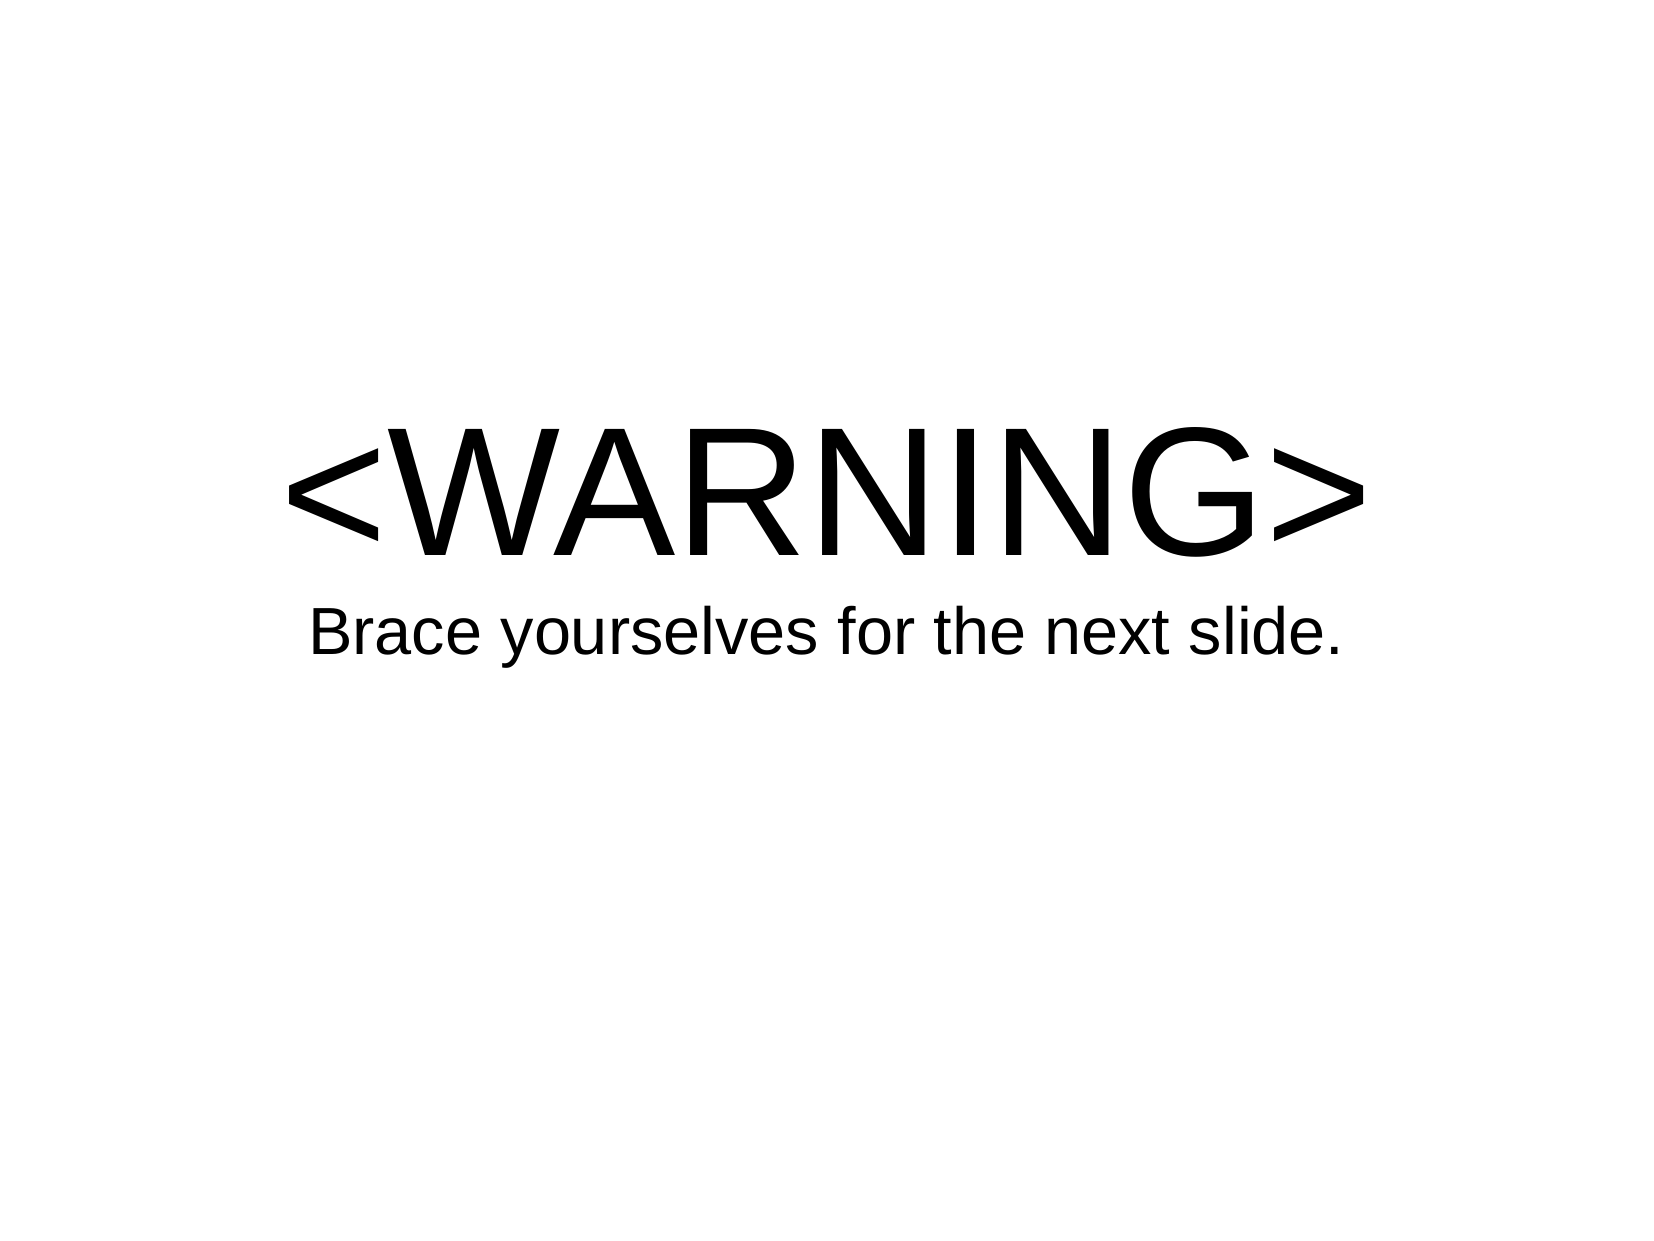

# <WARNING>
Brace yourselves for the next slide.